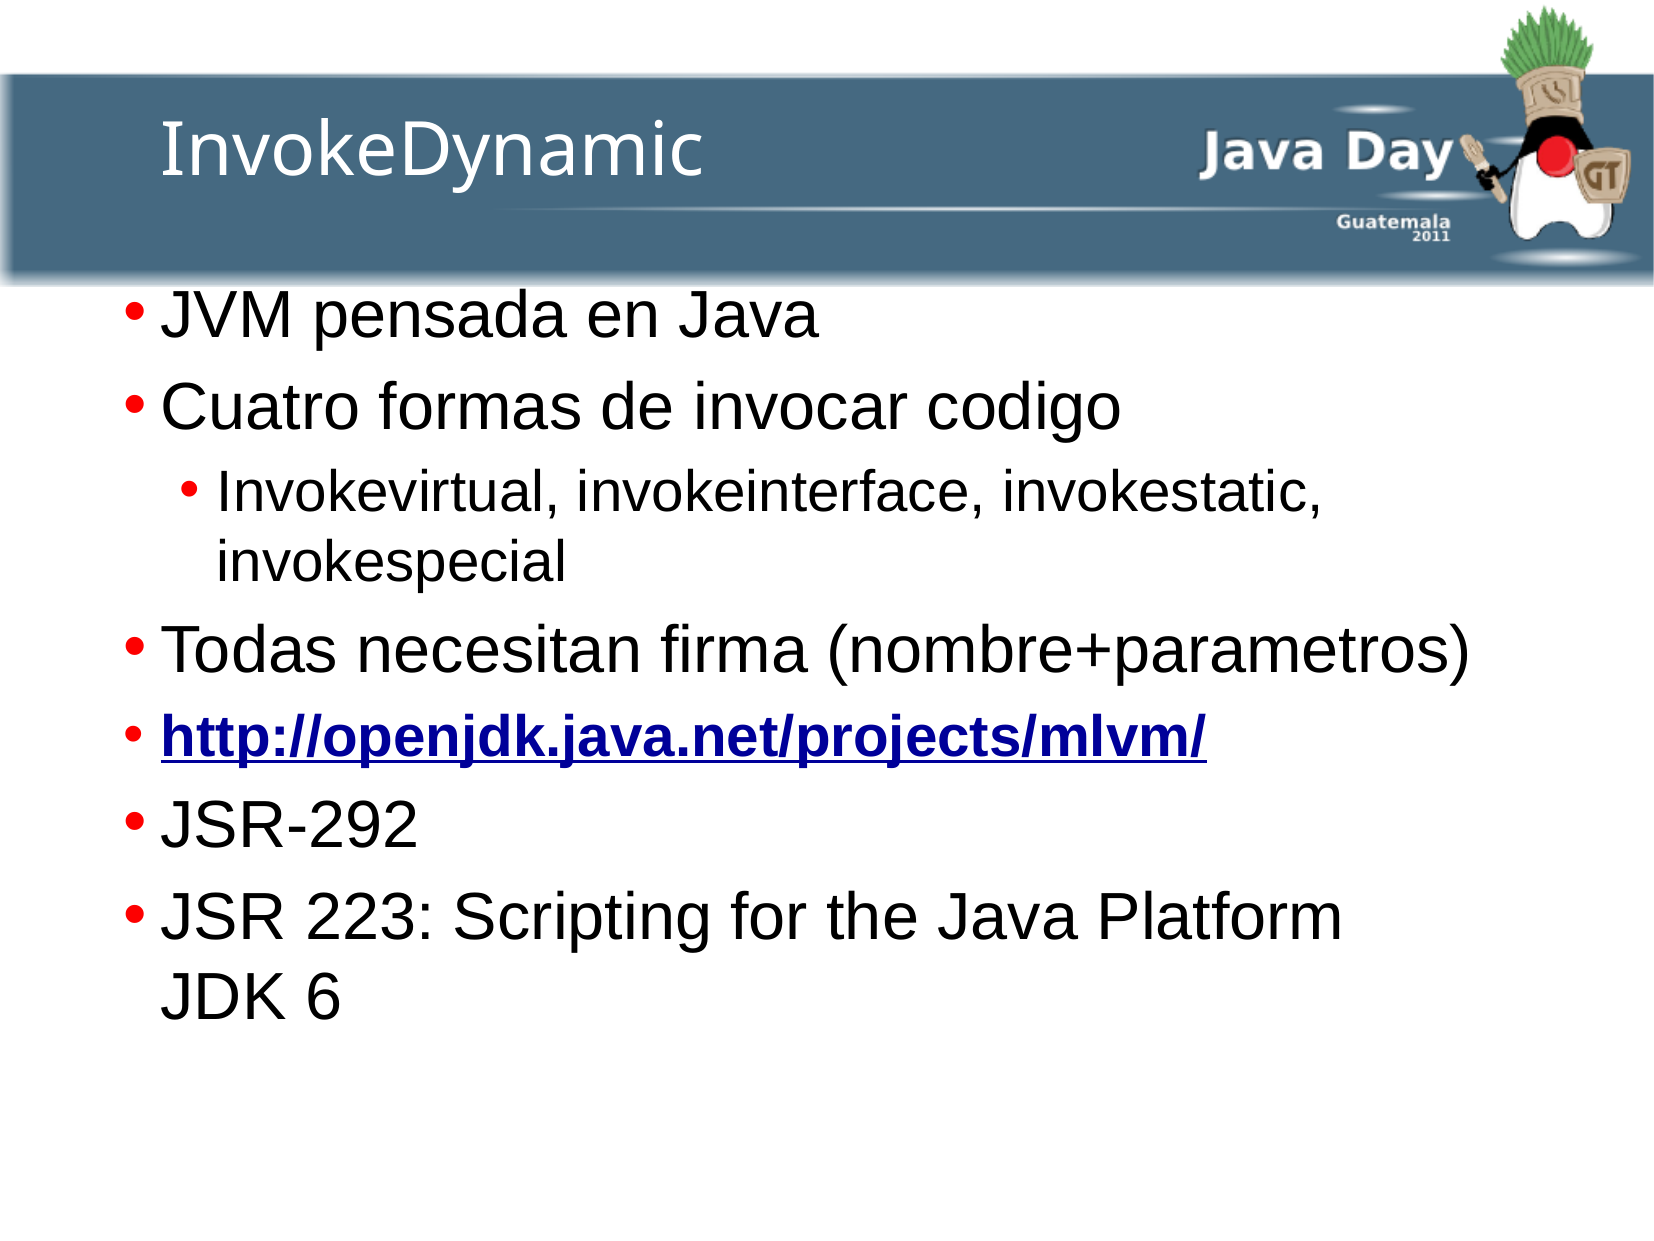

# InvokeDynamic
JVM pensada en Java
Cuatro formas de invocar codigo
Invokevirtual, invokeinterface, invokestatic, invokespecial
Todas necesitan firma (nombre+parametros)
http://openjdk.java.net/projects/mlvm/
JSR-292
JSR 223: Scripting for the Java Platform JDK 6